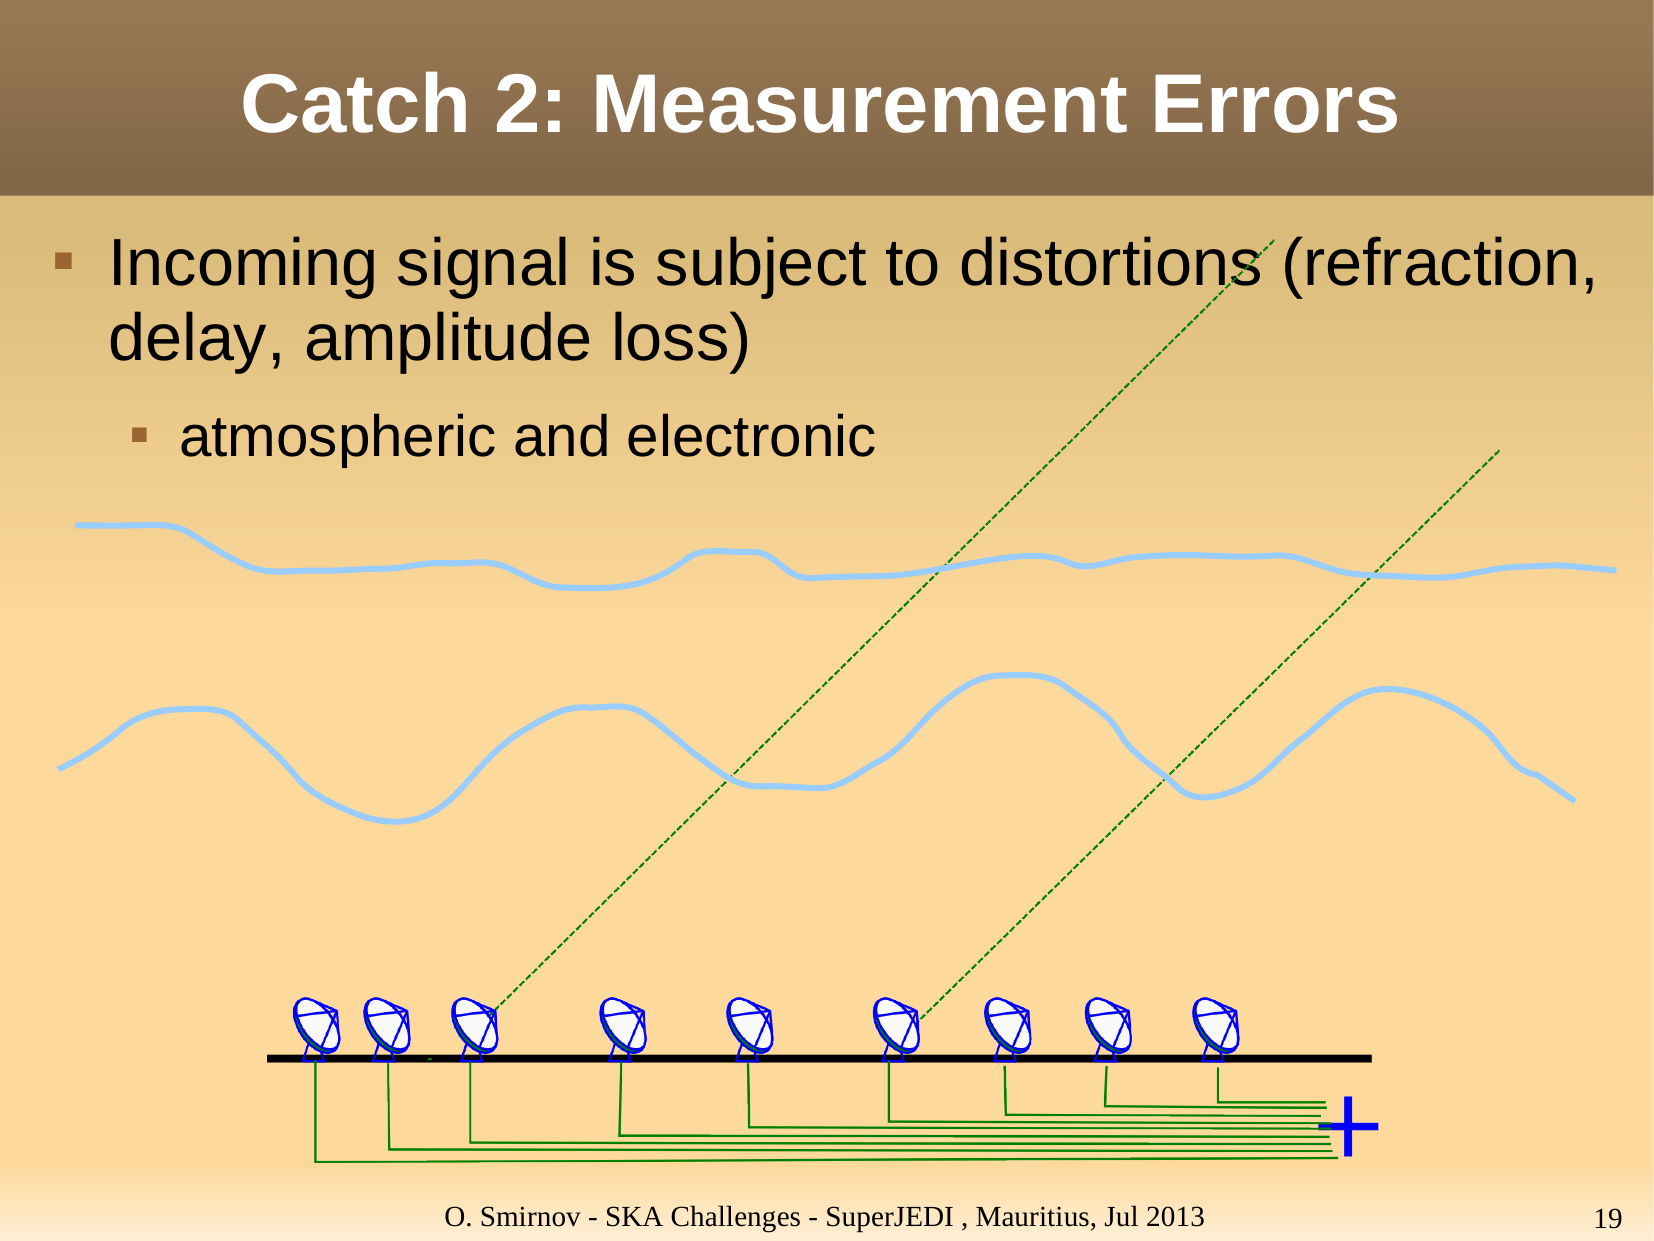

# Catch 2: Measurement Errors
Incoming signal is subject to distortions (refraction, delay, amplitude loss)
atmospheric and electronic
O. Smirnov - SKA Challenges - SuperJEDI , Mauritius, Jul 2013
19